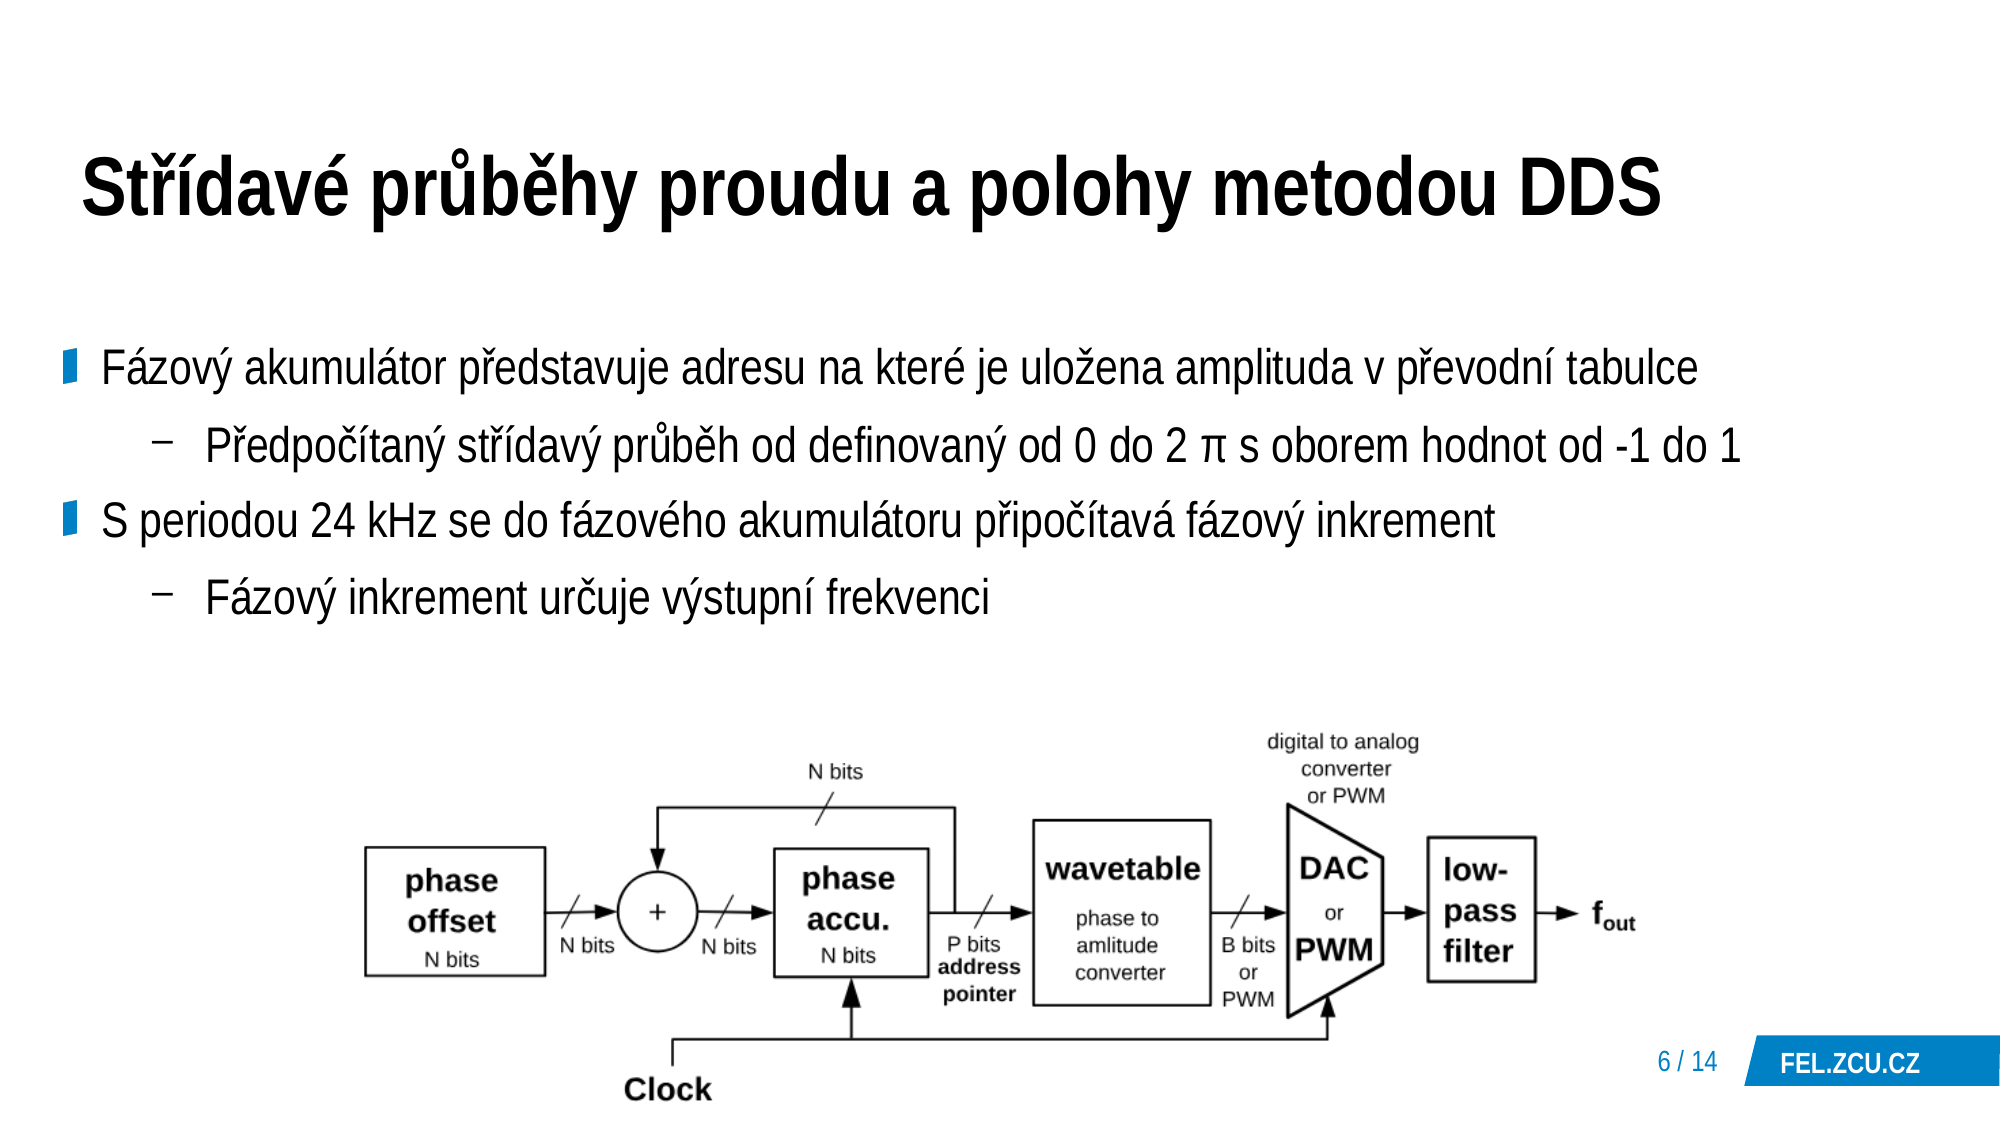

# Střídavé průběhy proudu a polohy metodou DDS
Fázový akumulátor představuje adresu na které je uložena amplituda v převodní tabulce
Předpočítaný střídavý průběh od definovaný od 0 do 2 π s oborem hodnot od -1 do 1
S periodou 24 kHz se do fázového akumulátoru připočítavá fázový inkrement
Fázový inkrement určuje výstupní frekvenci